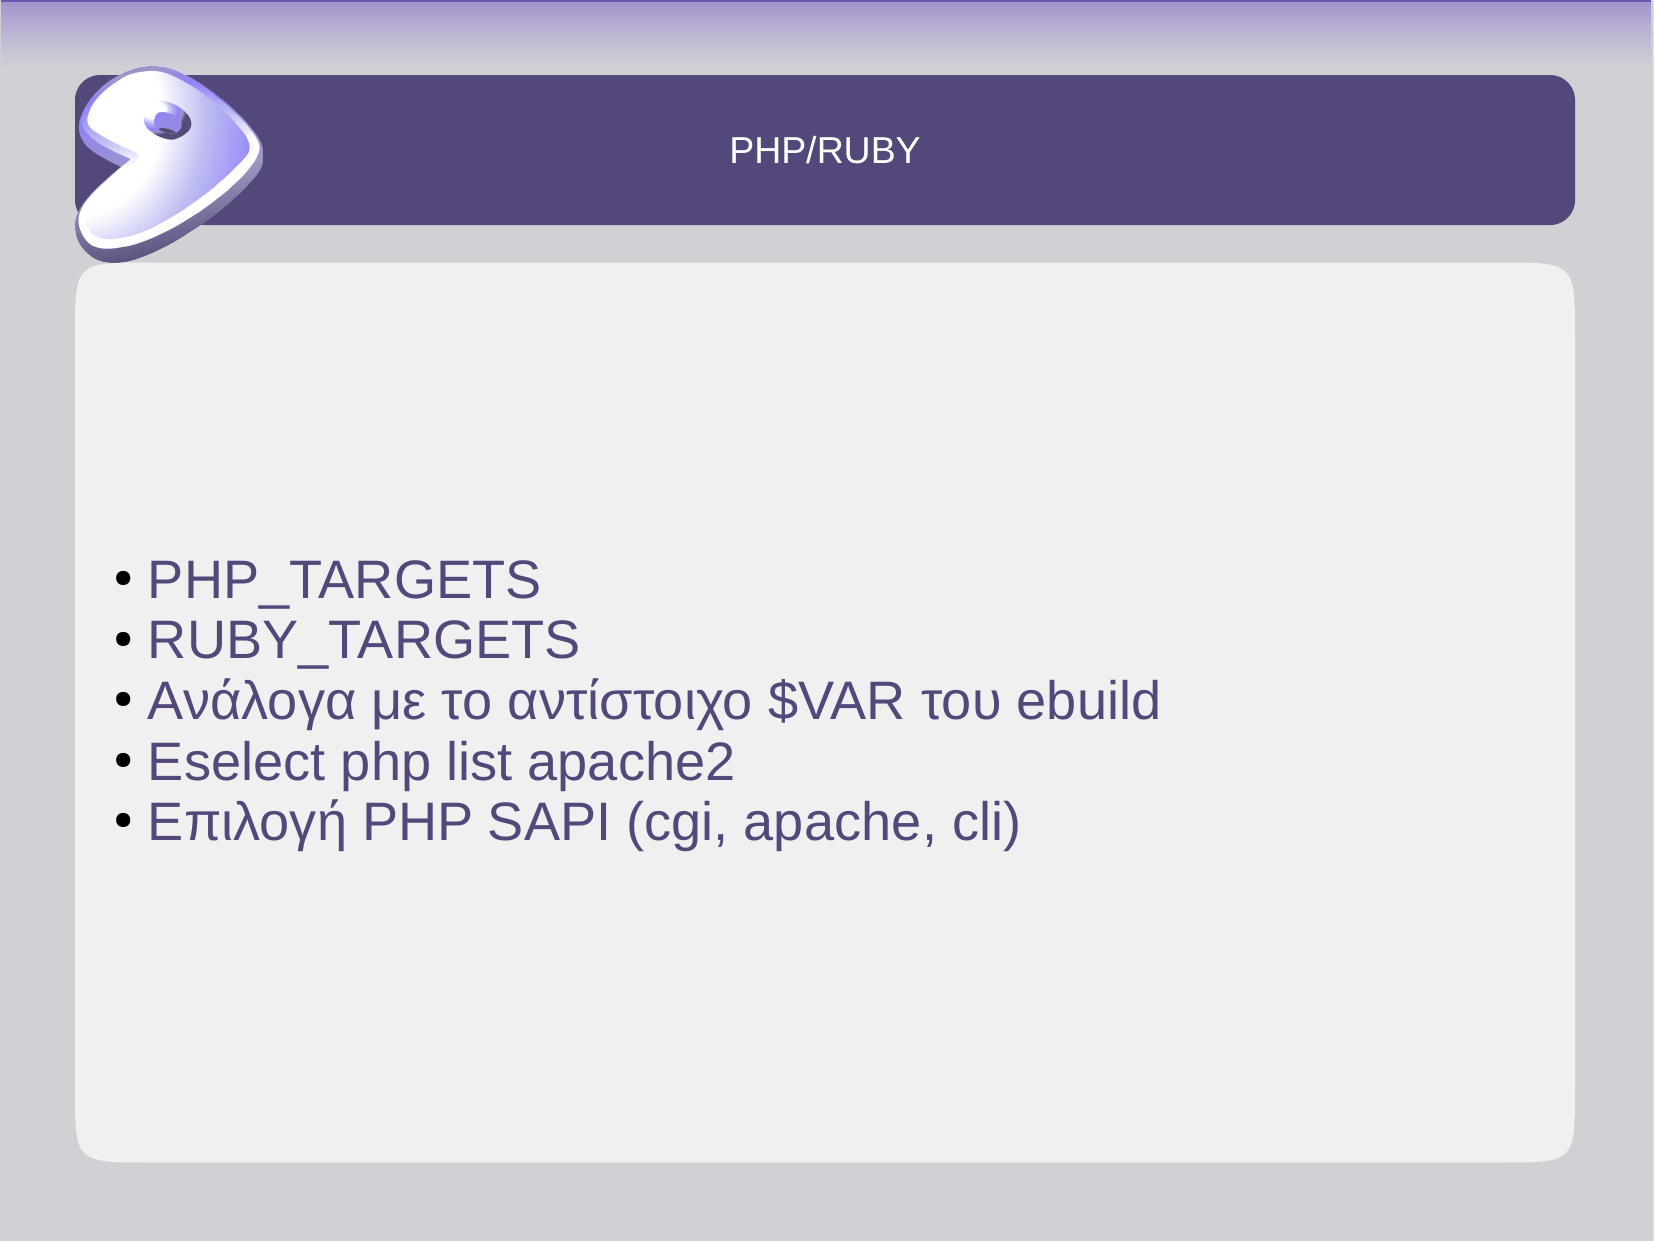

PHP/RUBY
 PHP_TARGETS
 RUBY_TARGETS
 Ανάλογα με το αντίστοιχο $VAR του ebuild
 Eselect php list apache2
 Επιλογή PHP SAPI (cgi, apache, cli)